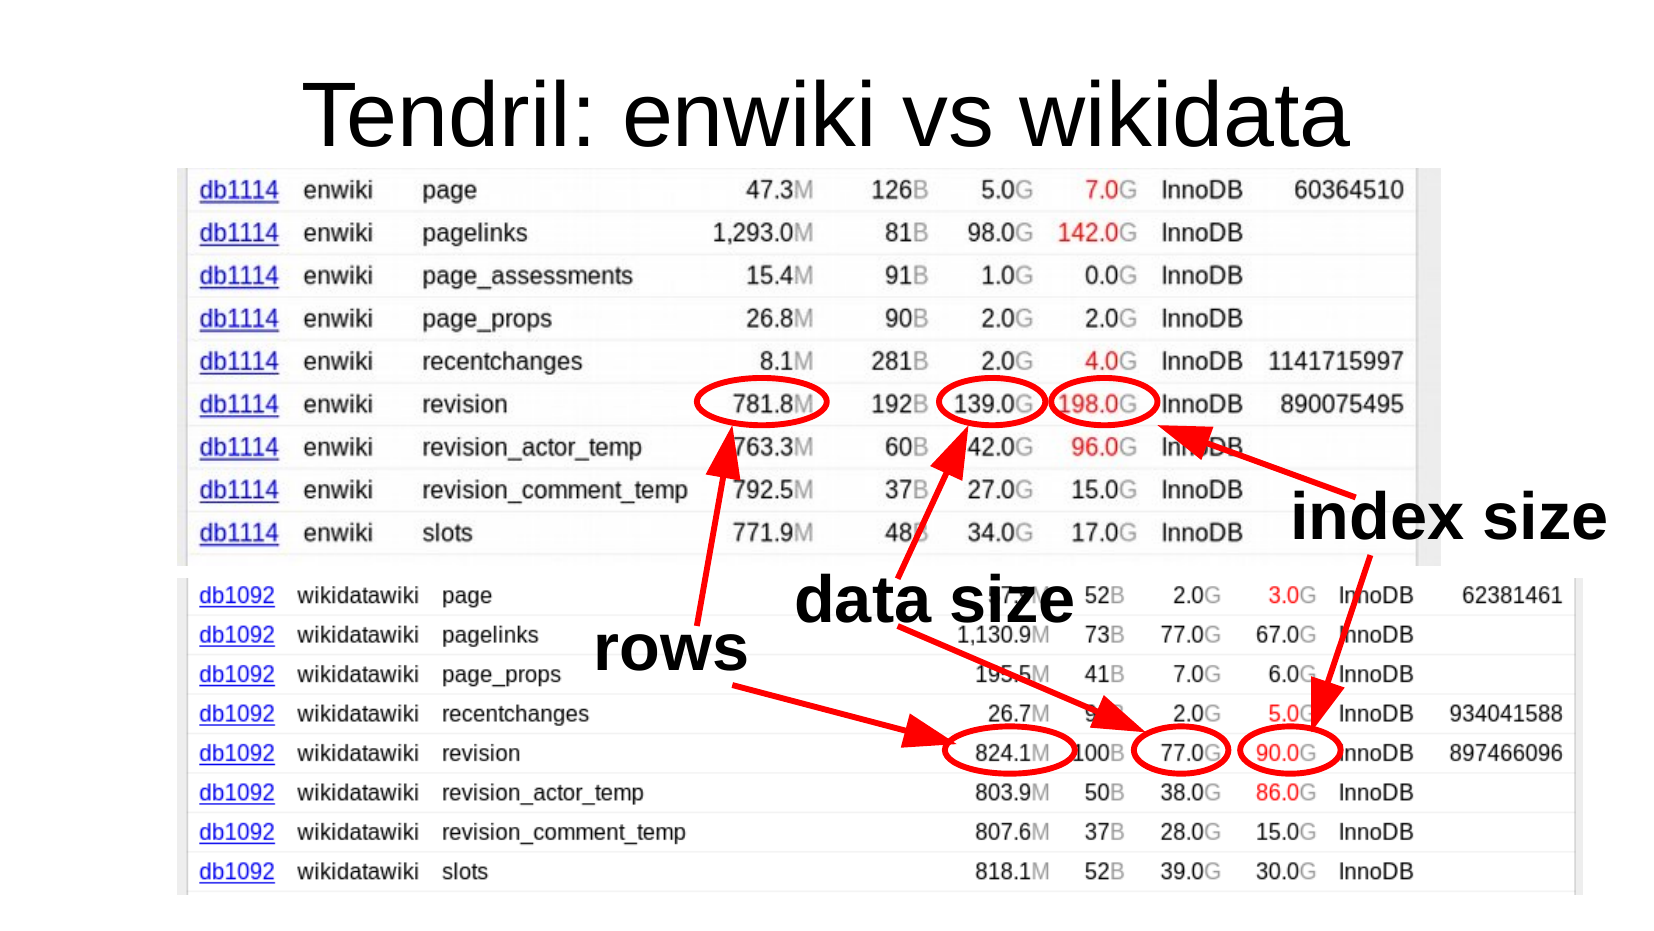

# Tendril: enwiki vs wikidata
index size
data size
rows